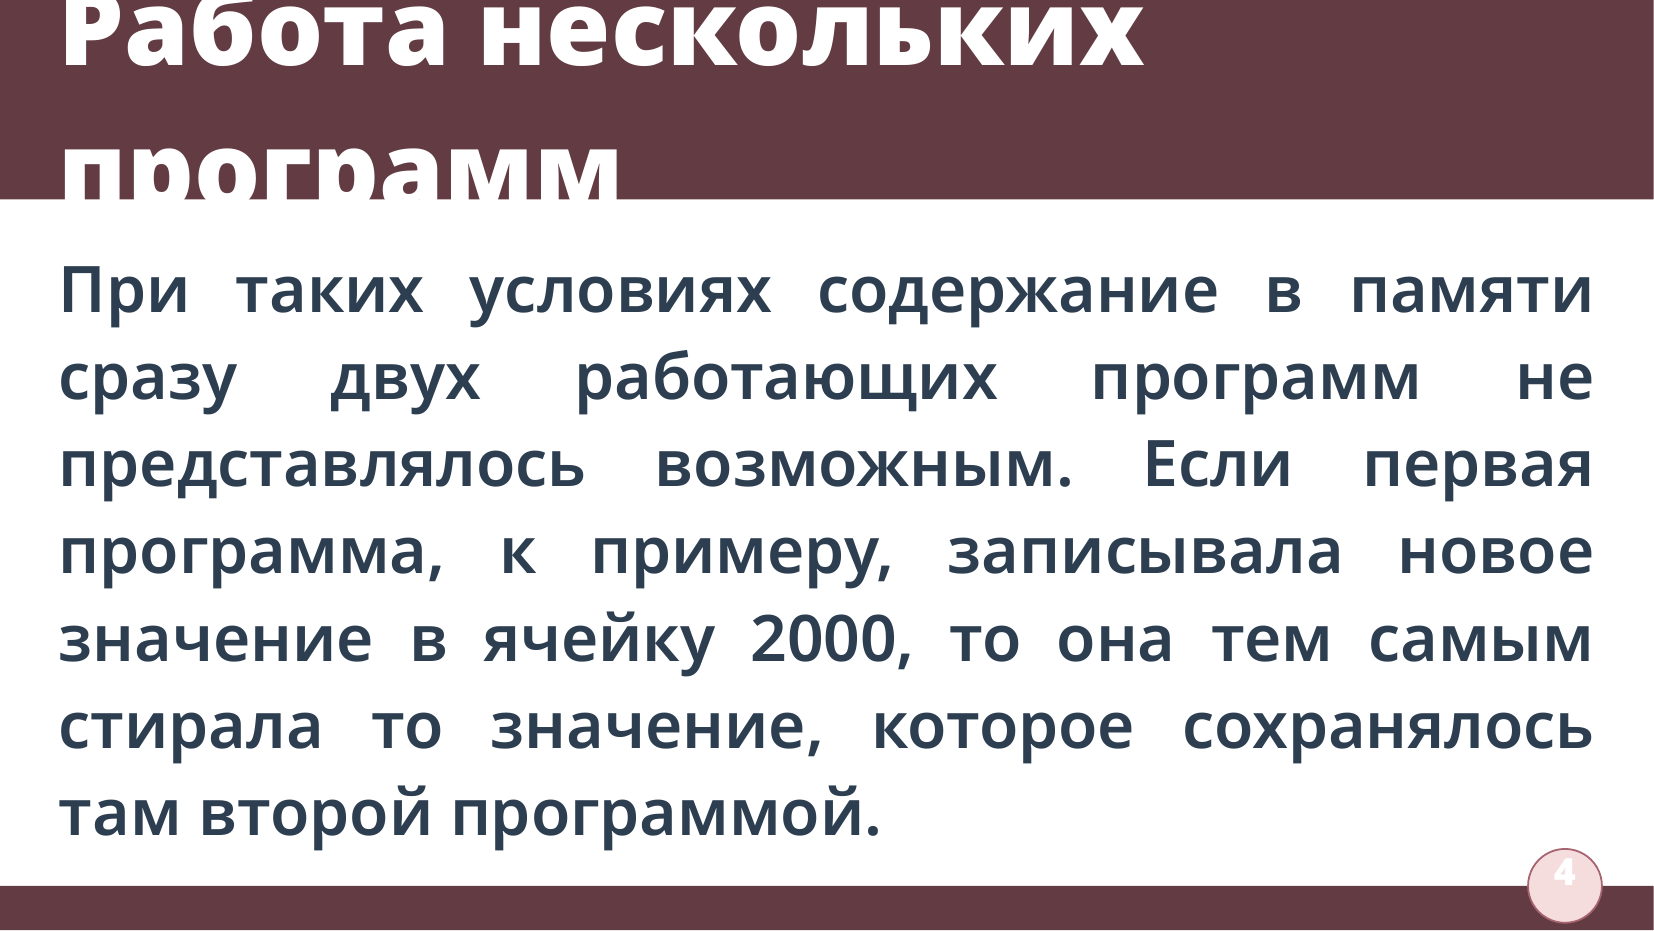

# Работа нескольких программ
При таких условиях содержание в памяти сразу двух работающих программ не представлялось возможным. Если первая программа, к примеру, записывала новое значение в ячейку 2000, то она тем самым стирала то значение, которое сохранялось там второй программой.